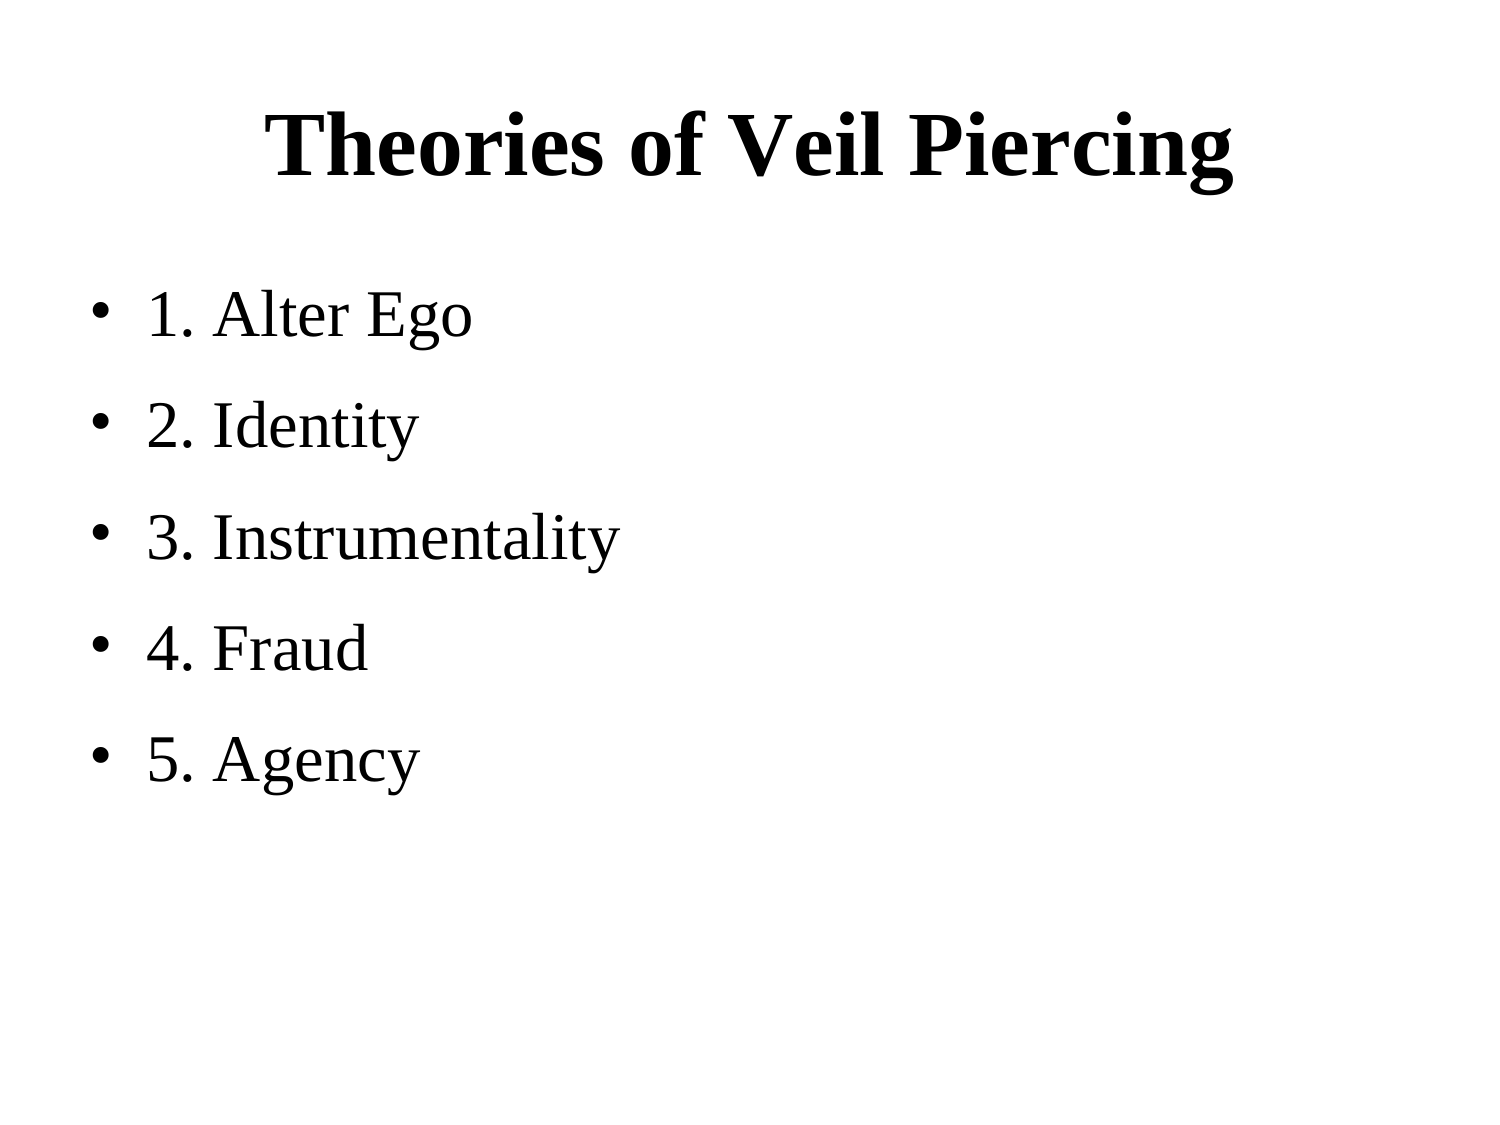

# Theories of Veil Piercing
1. Alter Ego
2. Identity
3. Instrumentality
4. Fraud
5. Agency